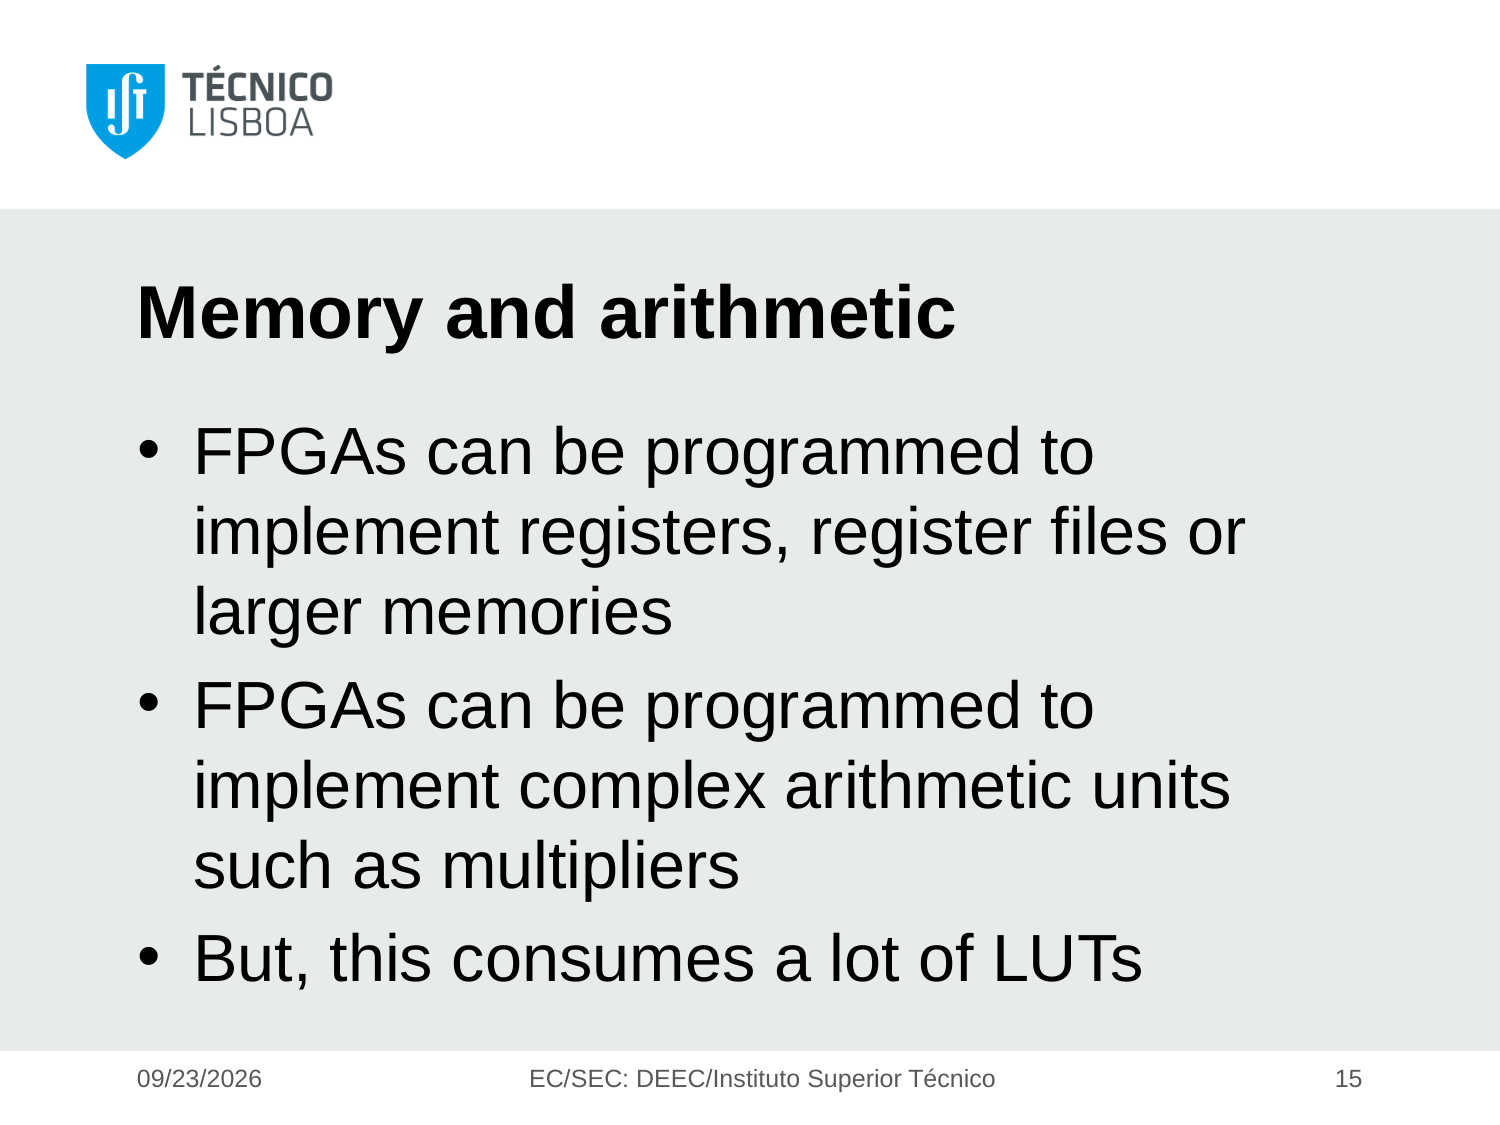

# Memory and arithmetic
FPGAs can be programmed to implement registers, register files or larger memories
FPGAs can be programmed to implement complex arithmetic units such as multipliers
But, this consumes a lot of LUTs
EC/SEC: DEEC/Instituto Superior Técnico